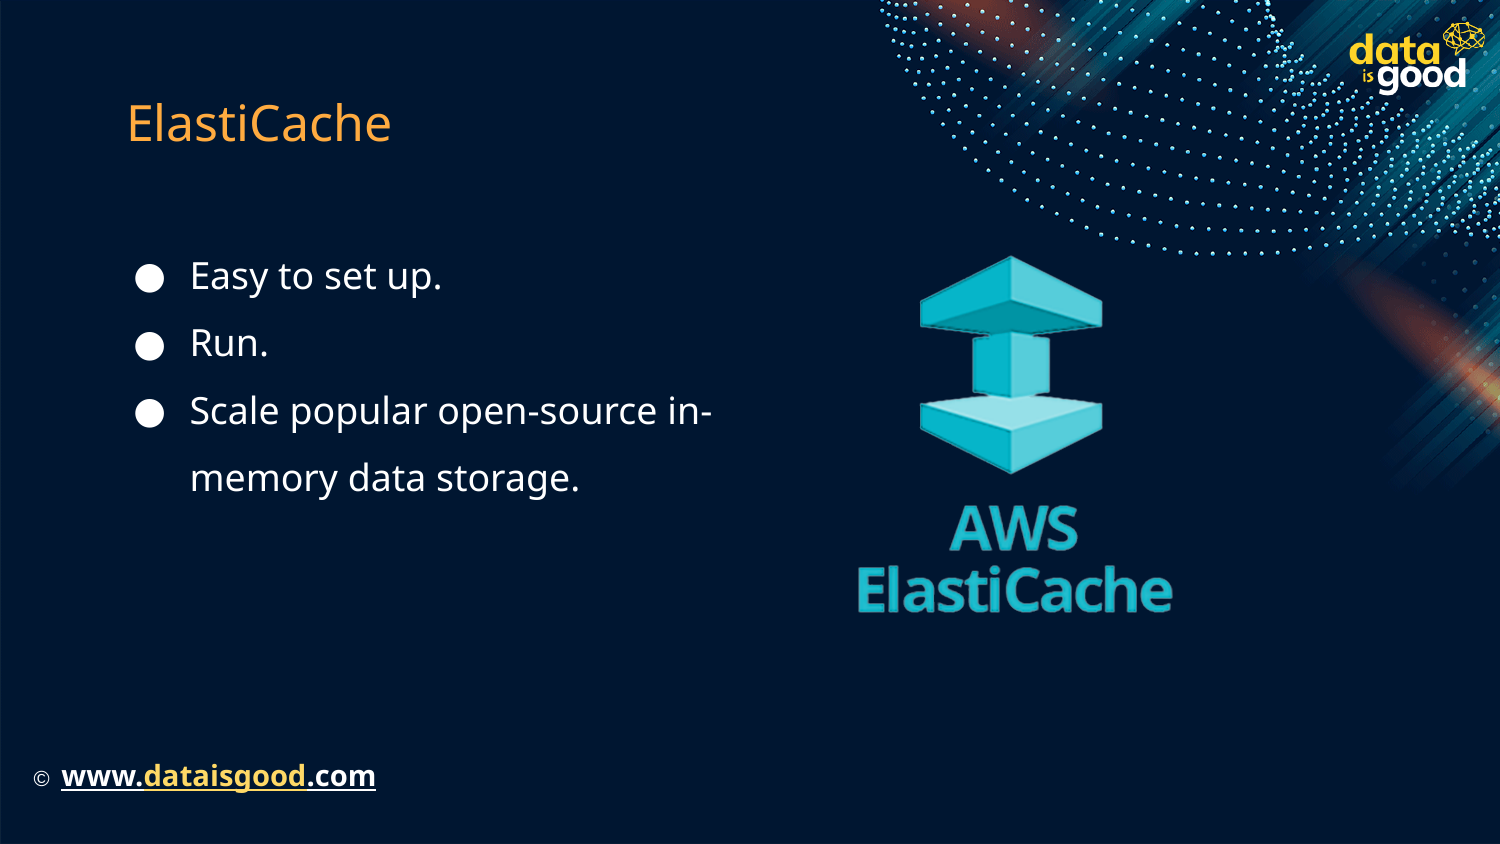

# ElastiCache
Easy to set up.
Run.
Scale popular open-source in-memory data storage.